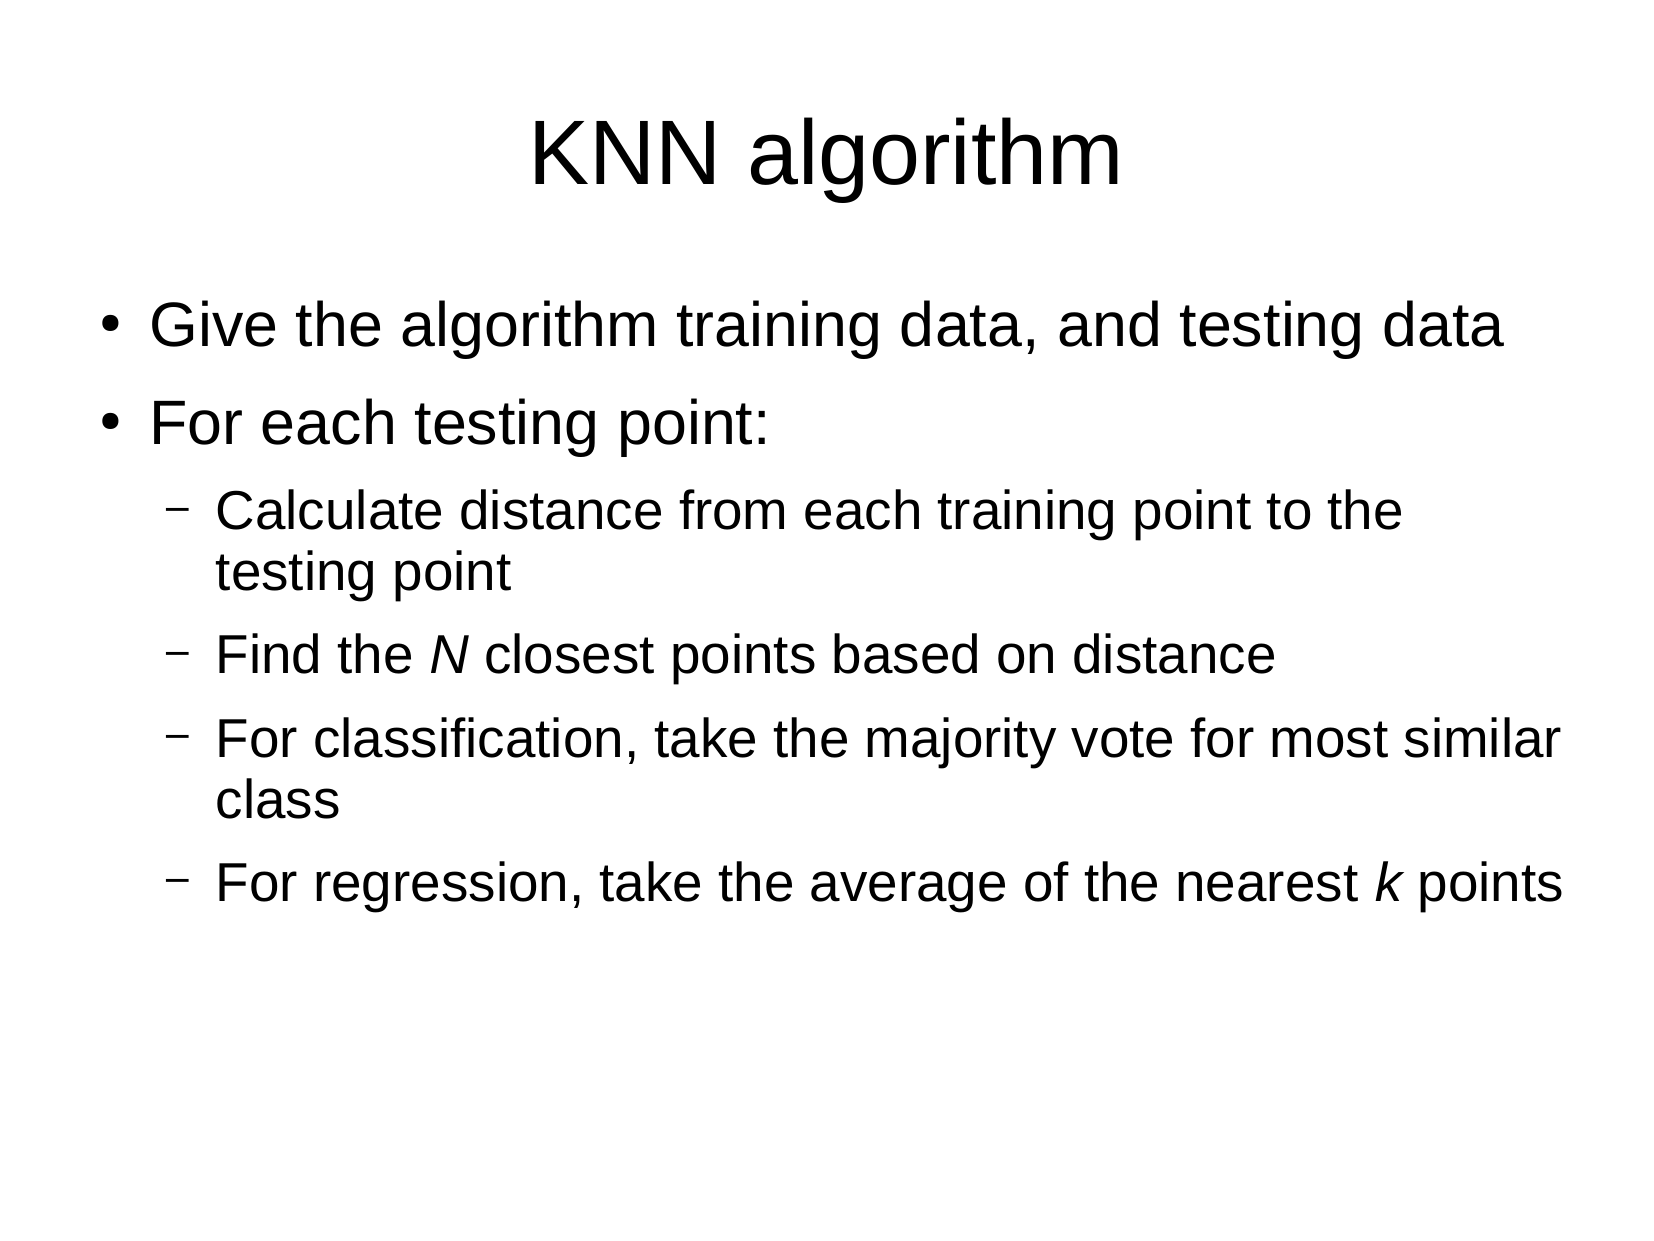

# KNN algorithm
Give the algorithm training data, and testing data
For each testing point:
Calculate distance from each training point to the testing point
Find the N closest points based on distance
For classification, take the majority vote for most similar class
For regression, take the average of the nearest k points